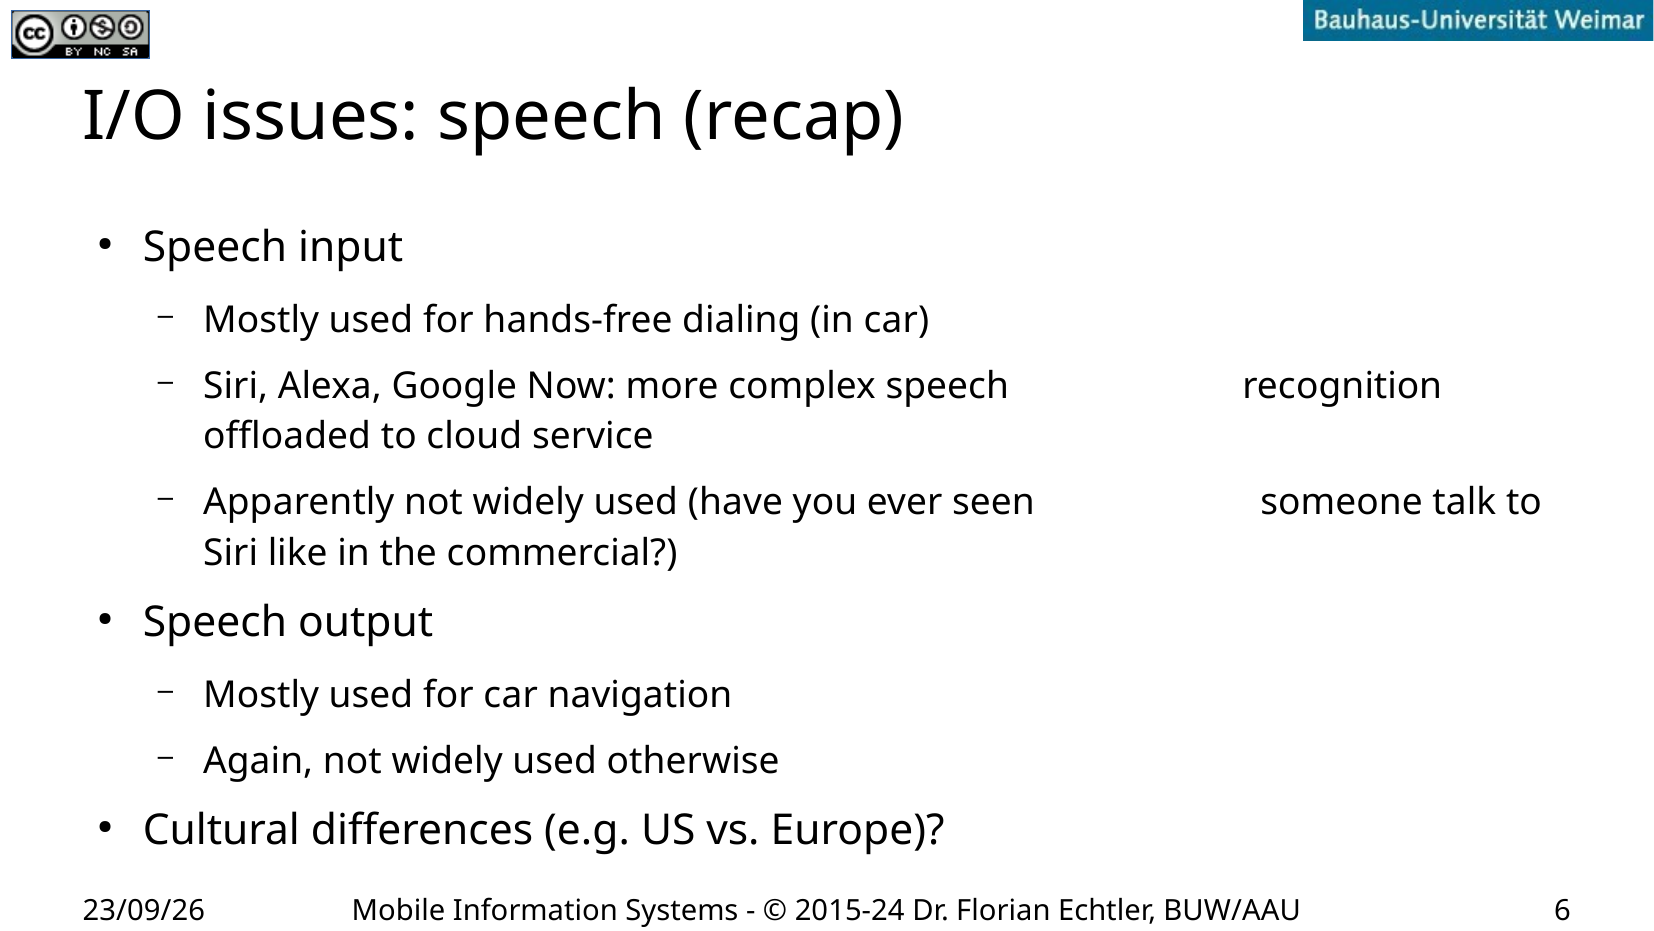

# I/O issues: speech (recap)
Speech input
Mostly used for hands-free dialing (in car)
Siri, Alexa, Google Now: more complex speech recognition offloaded to cloud service
Apparently not widely used (have you ever seen someone talk to Siri like in the commercial?)
Speech output
Mostly used for car navigation
Again, not widely used otherwise
Cultural differences (e.g. US vs. Europe)?
Mobile Information Systems - © 2015-24 Dr. Florian Echtler, BUW/AAU
6